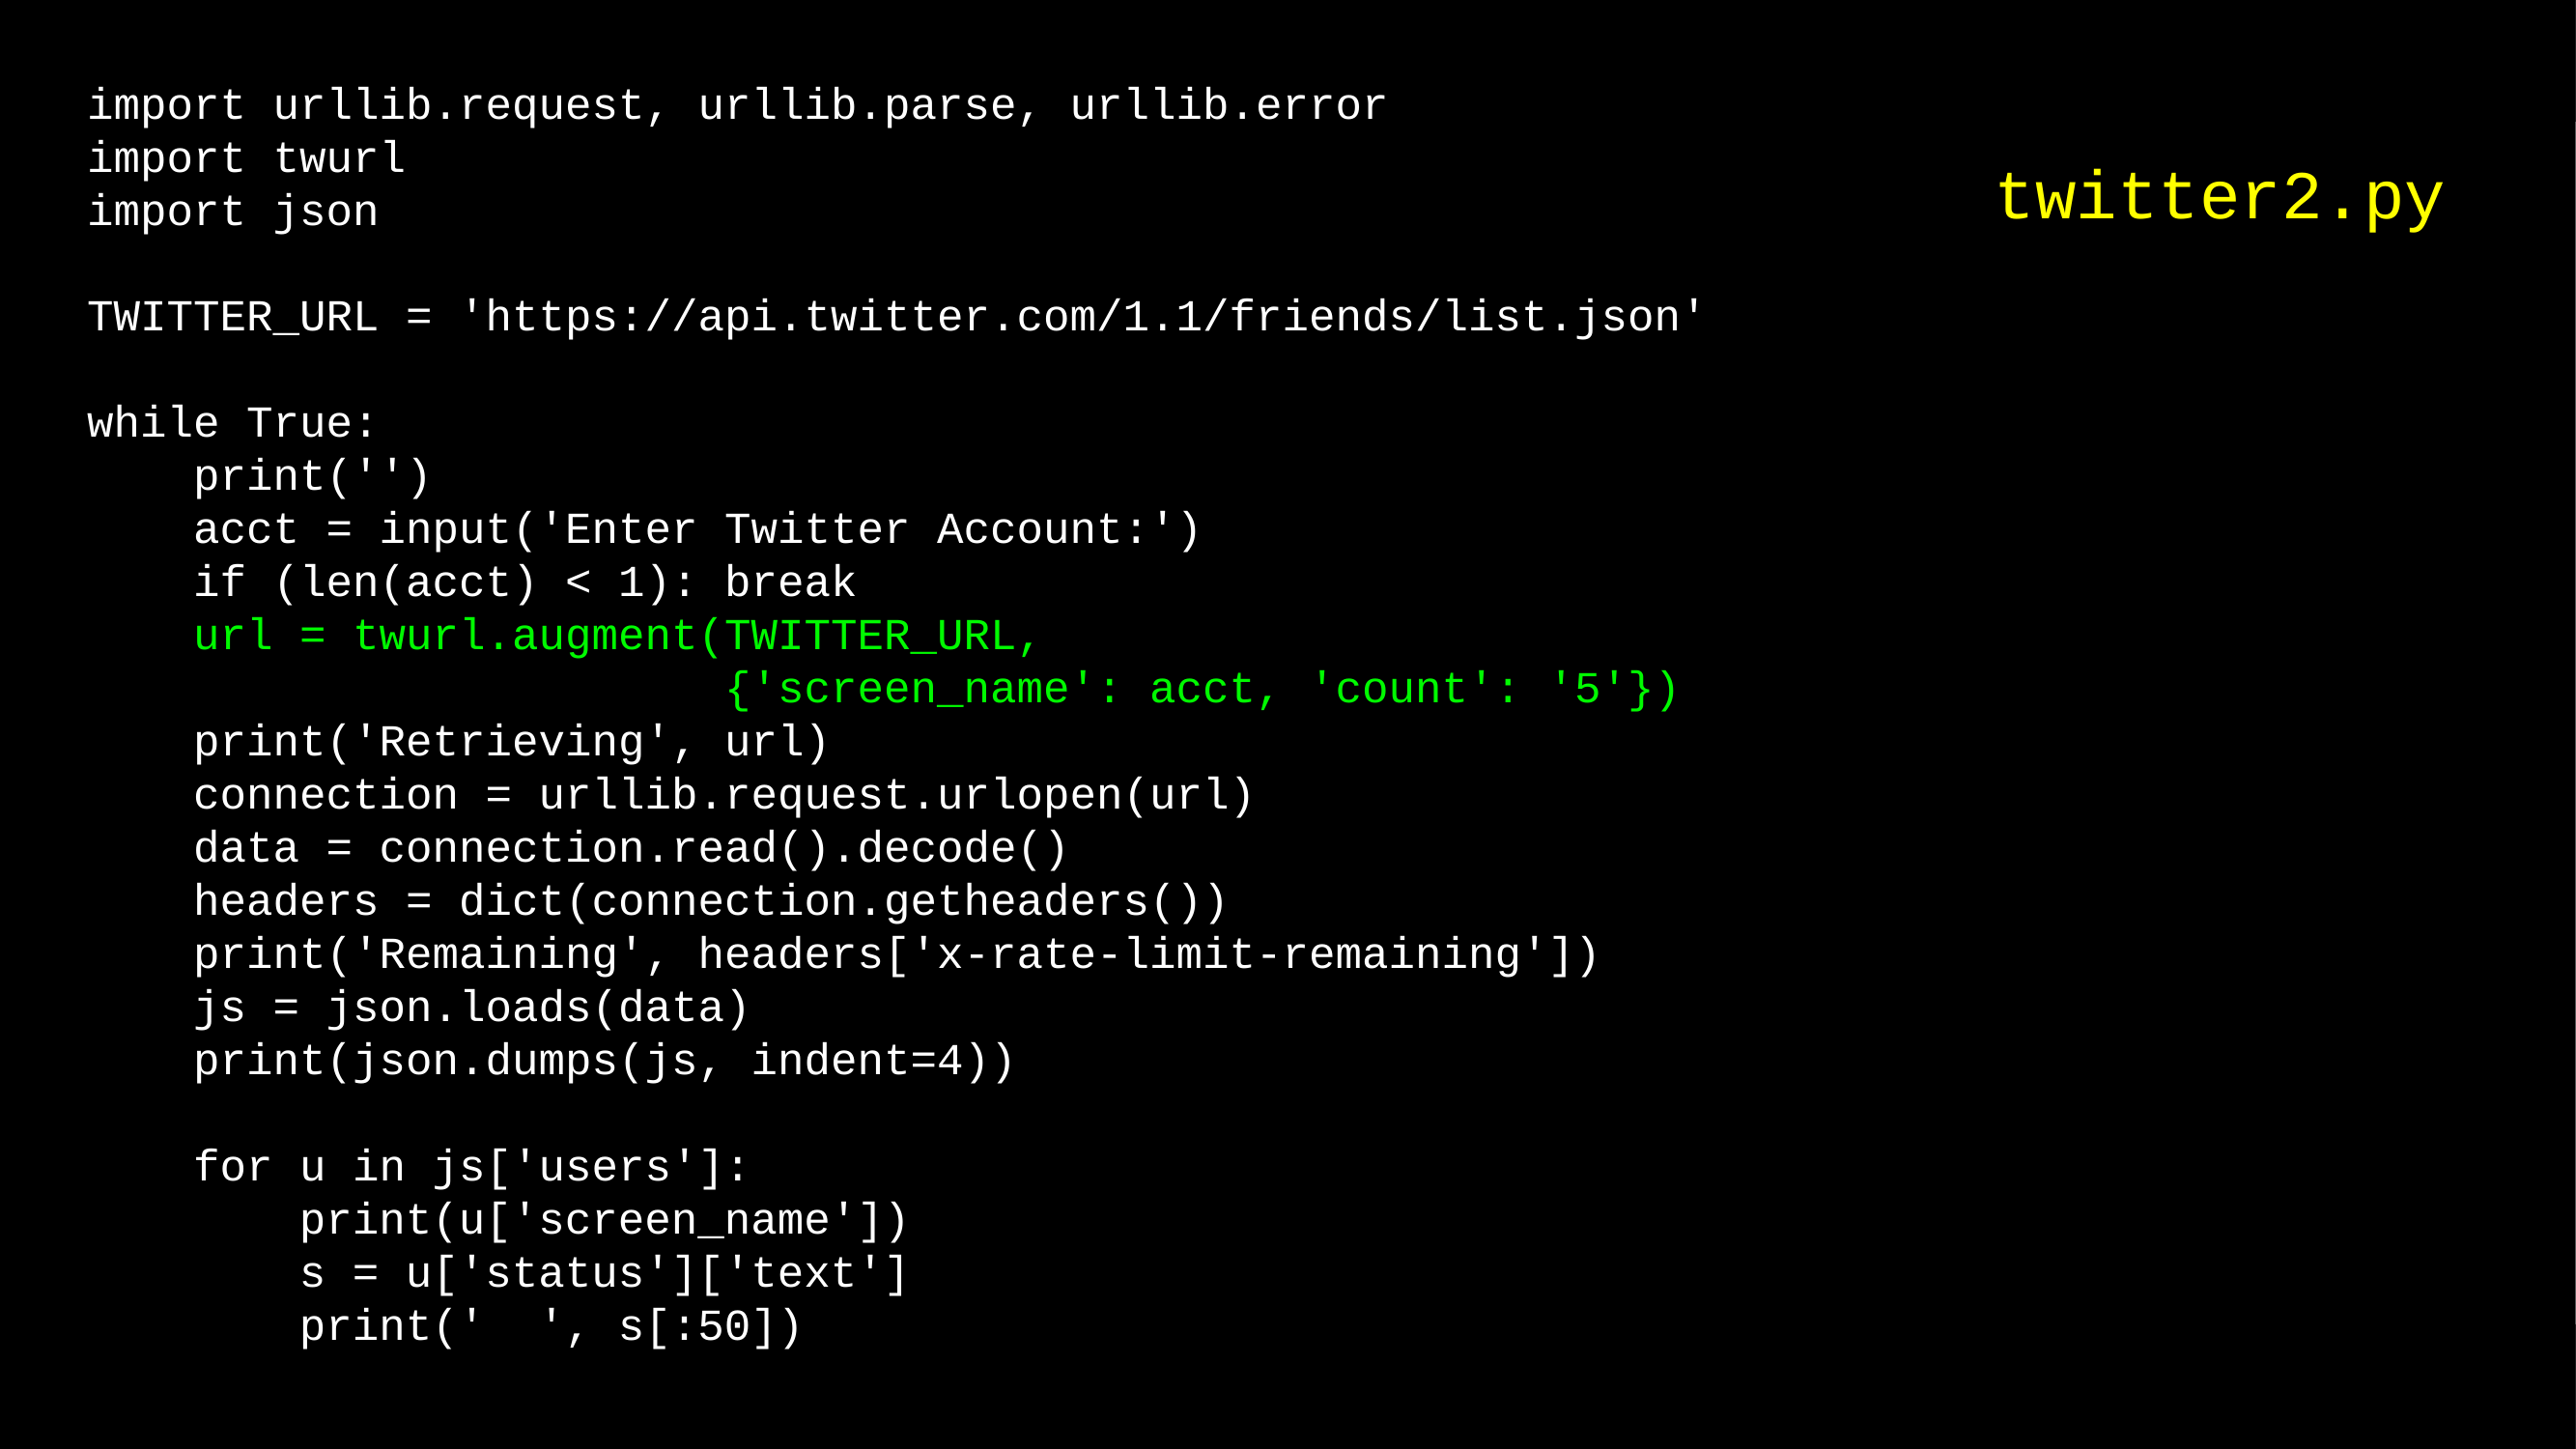

import urllib.request, urllib.parse, urllib.error
import twurl
import json
TWITTER_URL = 'https://api.twitter.com/1.1/friends/list.json'
while True:
 print('')
 acct = input('Enter Twitter Account:')
 if (len(acct) < 1): break
 url = twurl.augment(TWITTER_URL,
 {'screen_name': acct, 'count': '5'})
 print('Retrieving', url)
 connection = urllib.request.urlopen(url)
 data = connection.read().decode()
 headers = dict(connection.getheaders())
 print('Remaining', headers['x-rate-limit-remaining'])
 js = json.loads(data)
 print(json.dumps(js, indent=4))
 for u in js['users']:
 print(u['screen_name'])
 s = u['status']['text']
 print(' ', s[:50])
twitter2.py